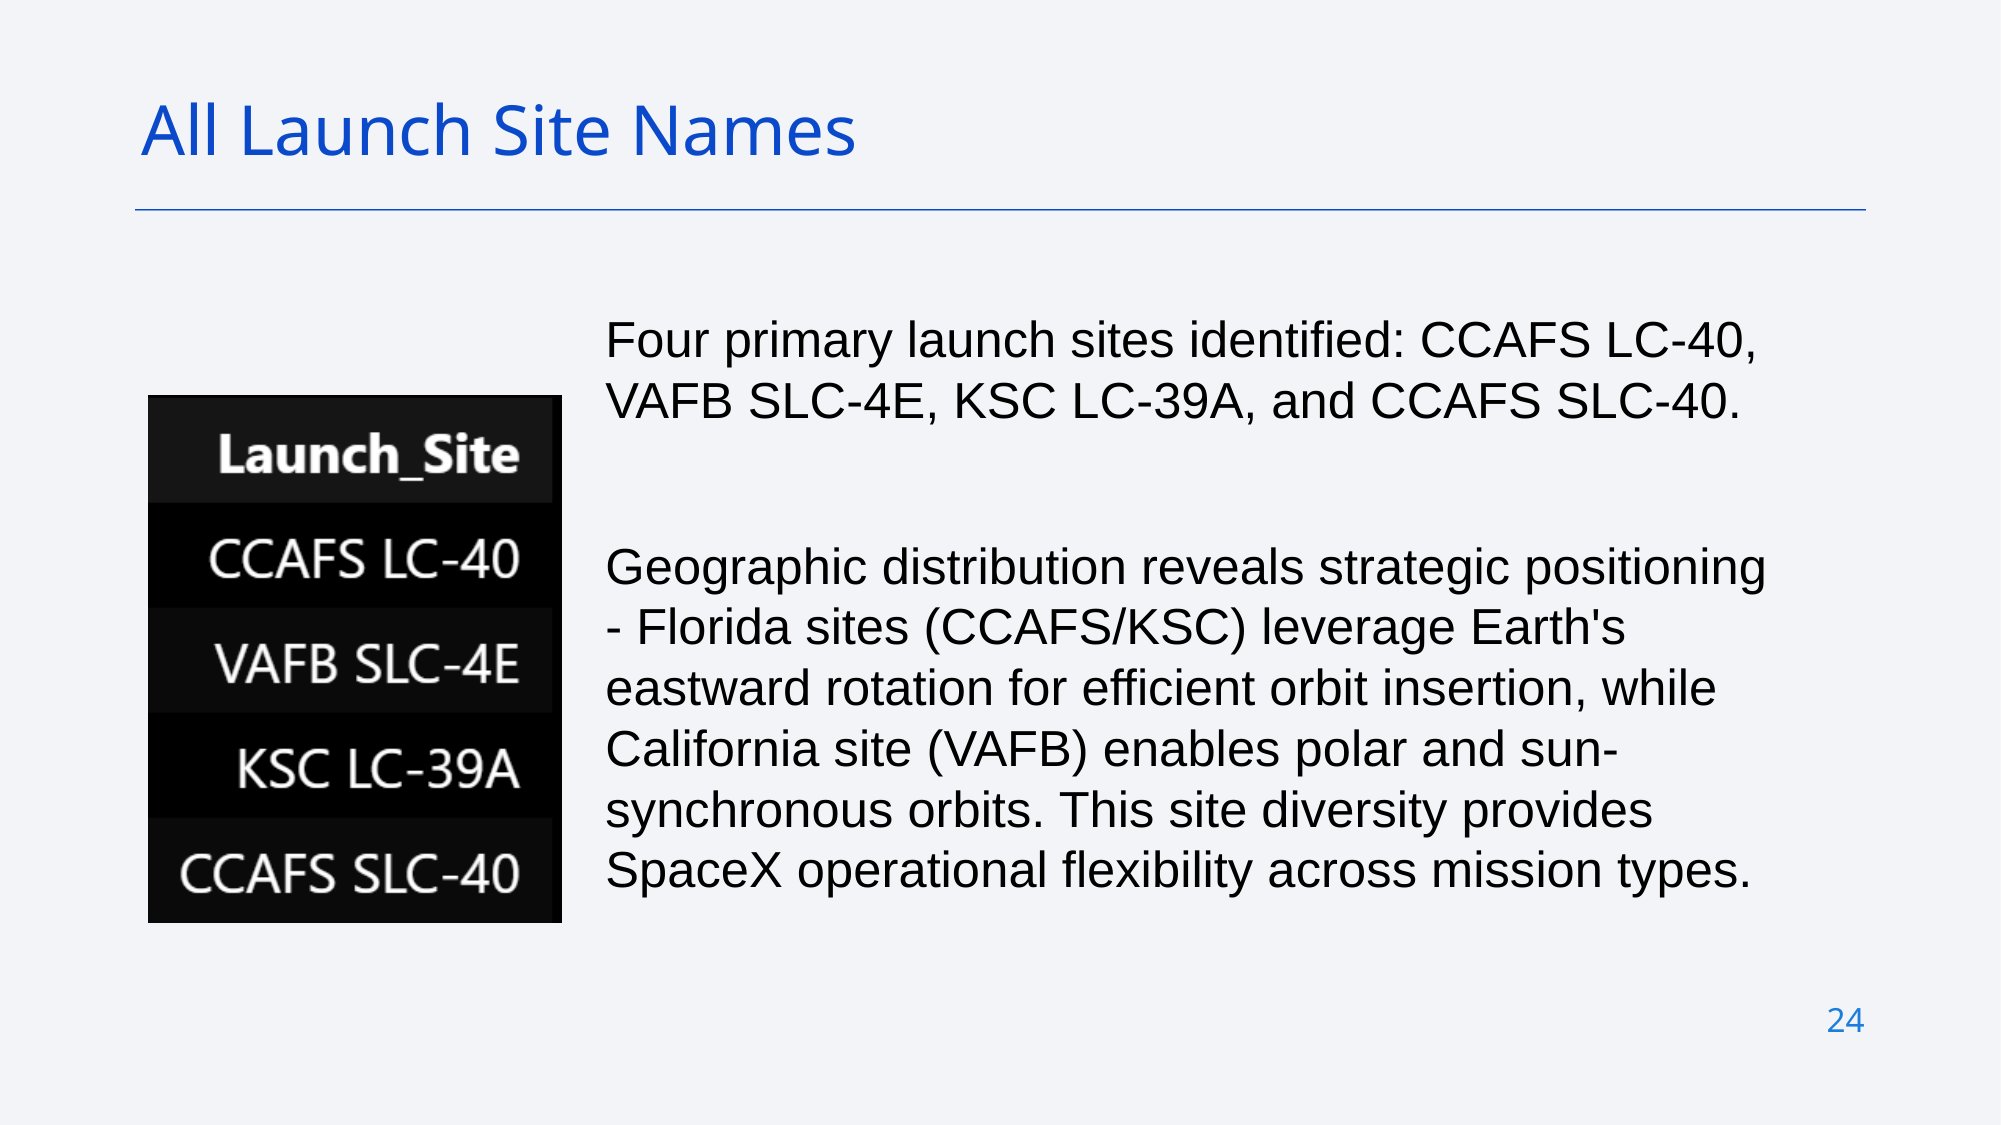

All Launch Site Names
# Four primary launch sites identified: CCAFS LC-40, VAFB SLC-4E, KSC LC-39A, and CCAFS SLC-40.
Geographic distribution reveals strategic positioning - Florida sites (CCAFS/KSC) leverage Earth's eastward rotation for efficient orbit insertion, while California site (VAFB) enables polar and sun-synchronous orbits. This site diversity provides SpaceX operational flexibility across mission types.
24